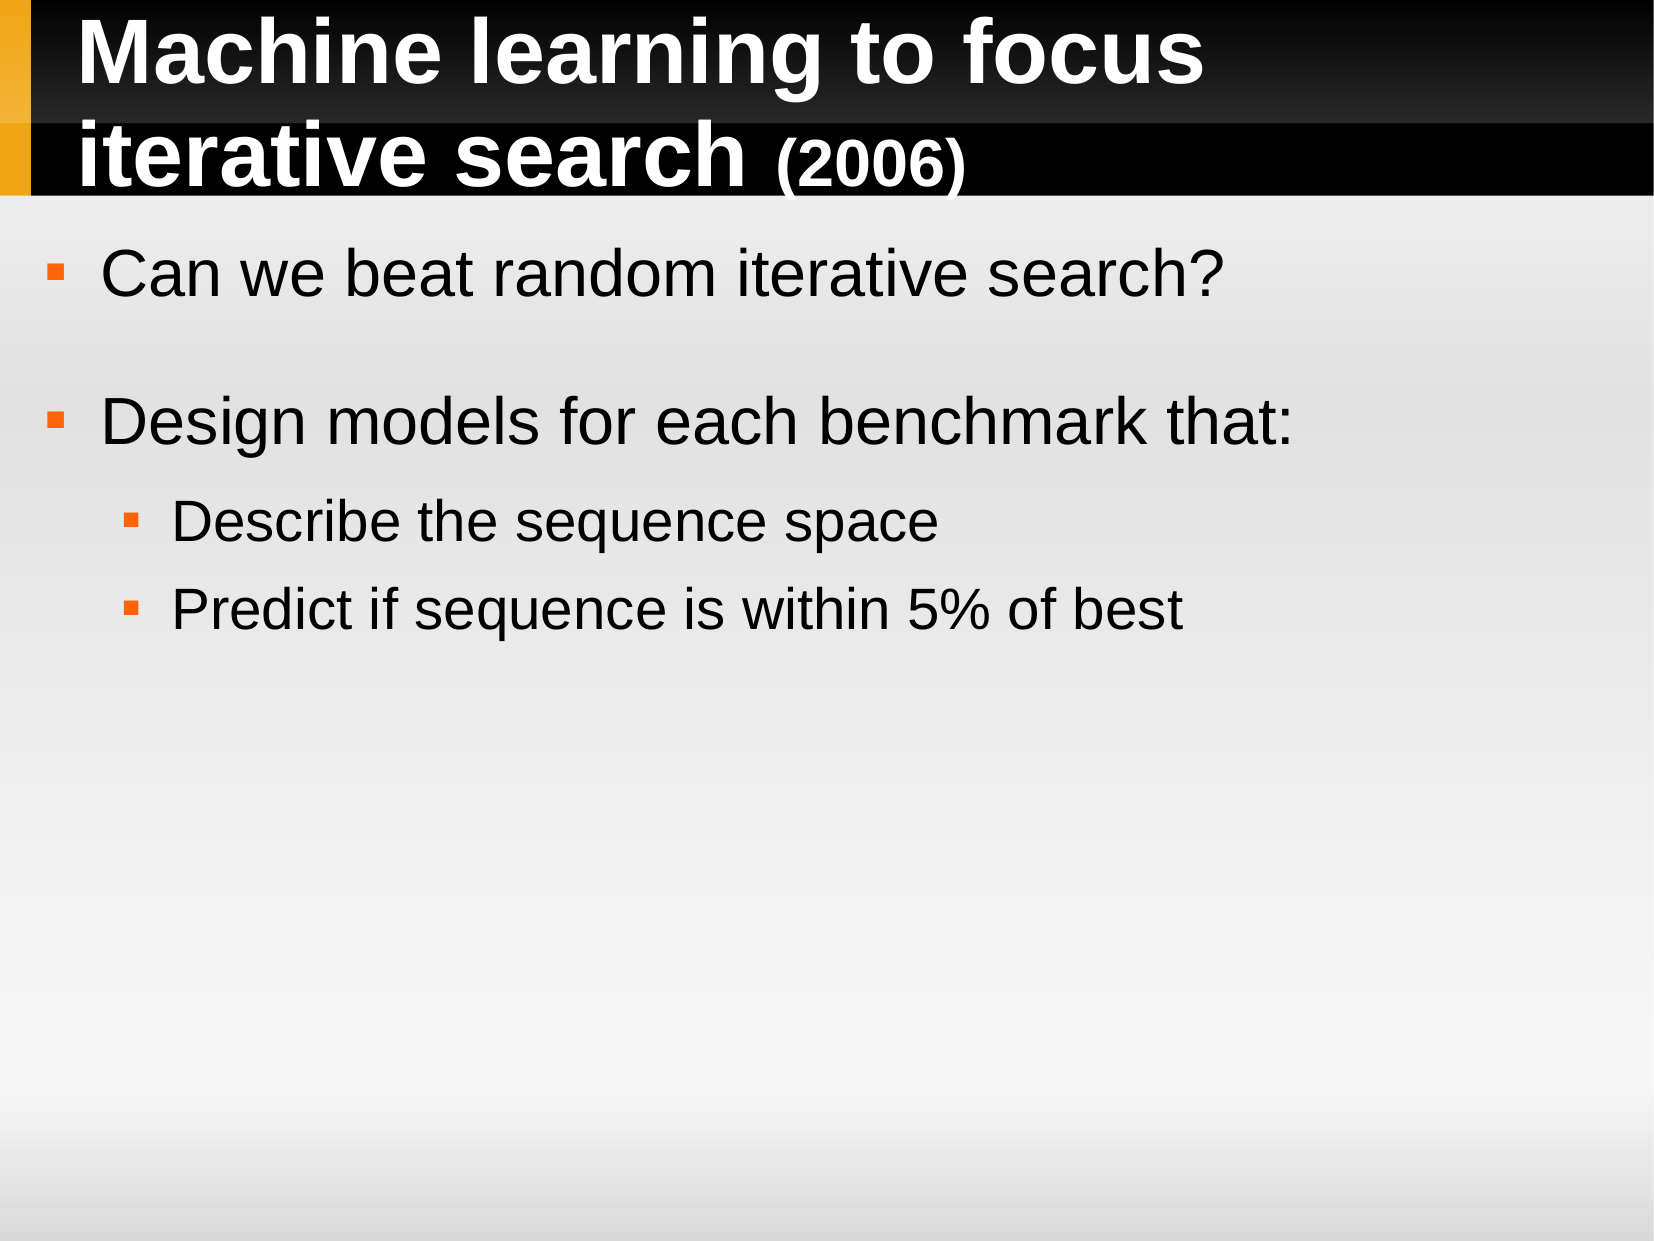

# Machine learning to focus iterative search (2006)
Can we beat random iterative search?
Design models for each benchmark that:
Describe the sequence space
Predict if sequence is within 5% of best